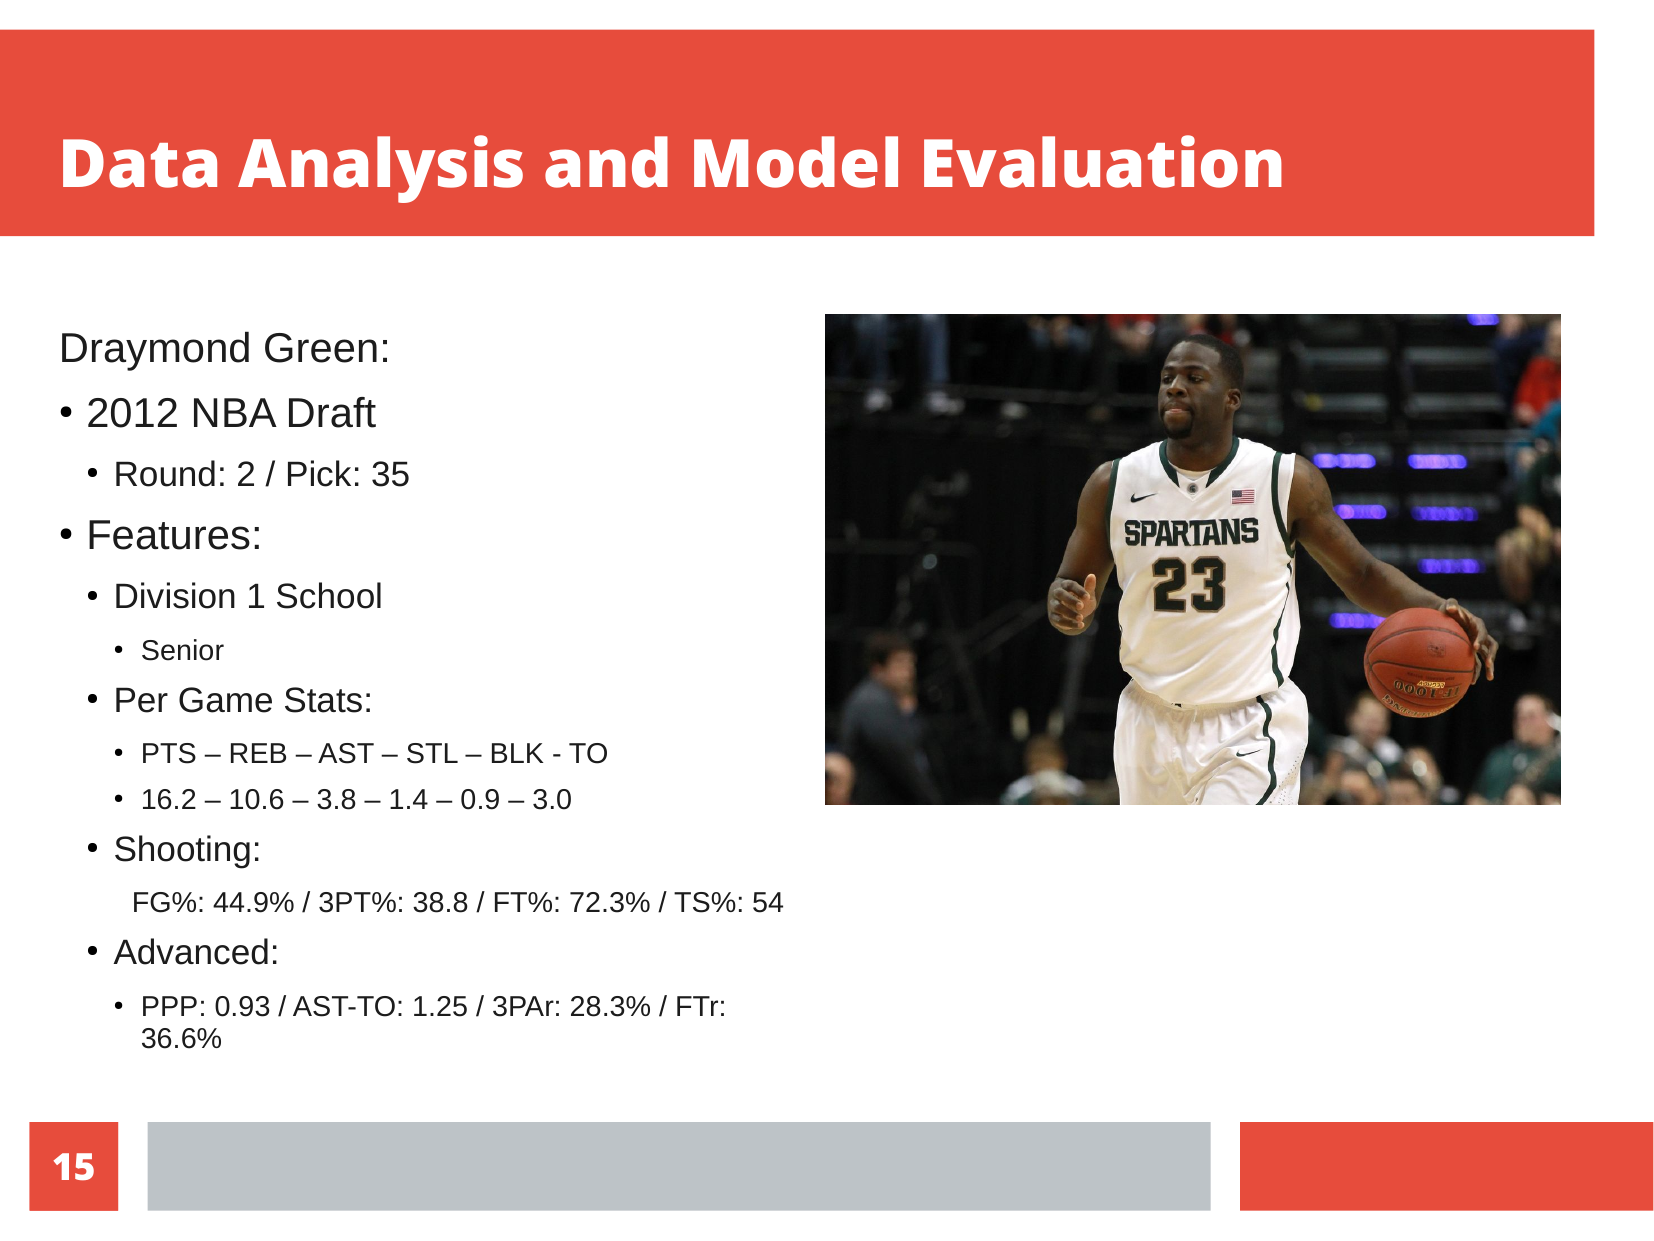

# Data Analysis and Model Evaluation
Draymond Green:
2012 NBA Draft
Round: 2 / Pick: 35
Features:
Division 1 School
Senior
Per Game Stats:
PTS – REB – AST – STL – BLK - TO
16.2 – 10.6 – 3.8 – 1.4 – 0.9 – 3.0
Shooting:
FG%: 44.9% / 3PT%: 38.8 / FT%: 72.3% / TS%: 54
Advanced:
PPP: 0.93 / AST-TO: 1.25 / 3PAr: 28.3% / FTr: 36.6%
15